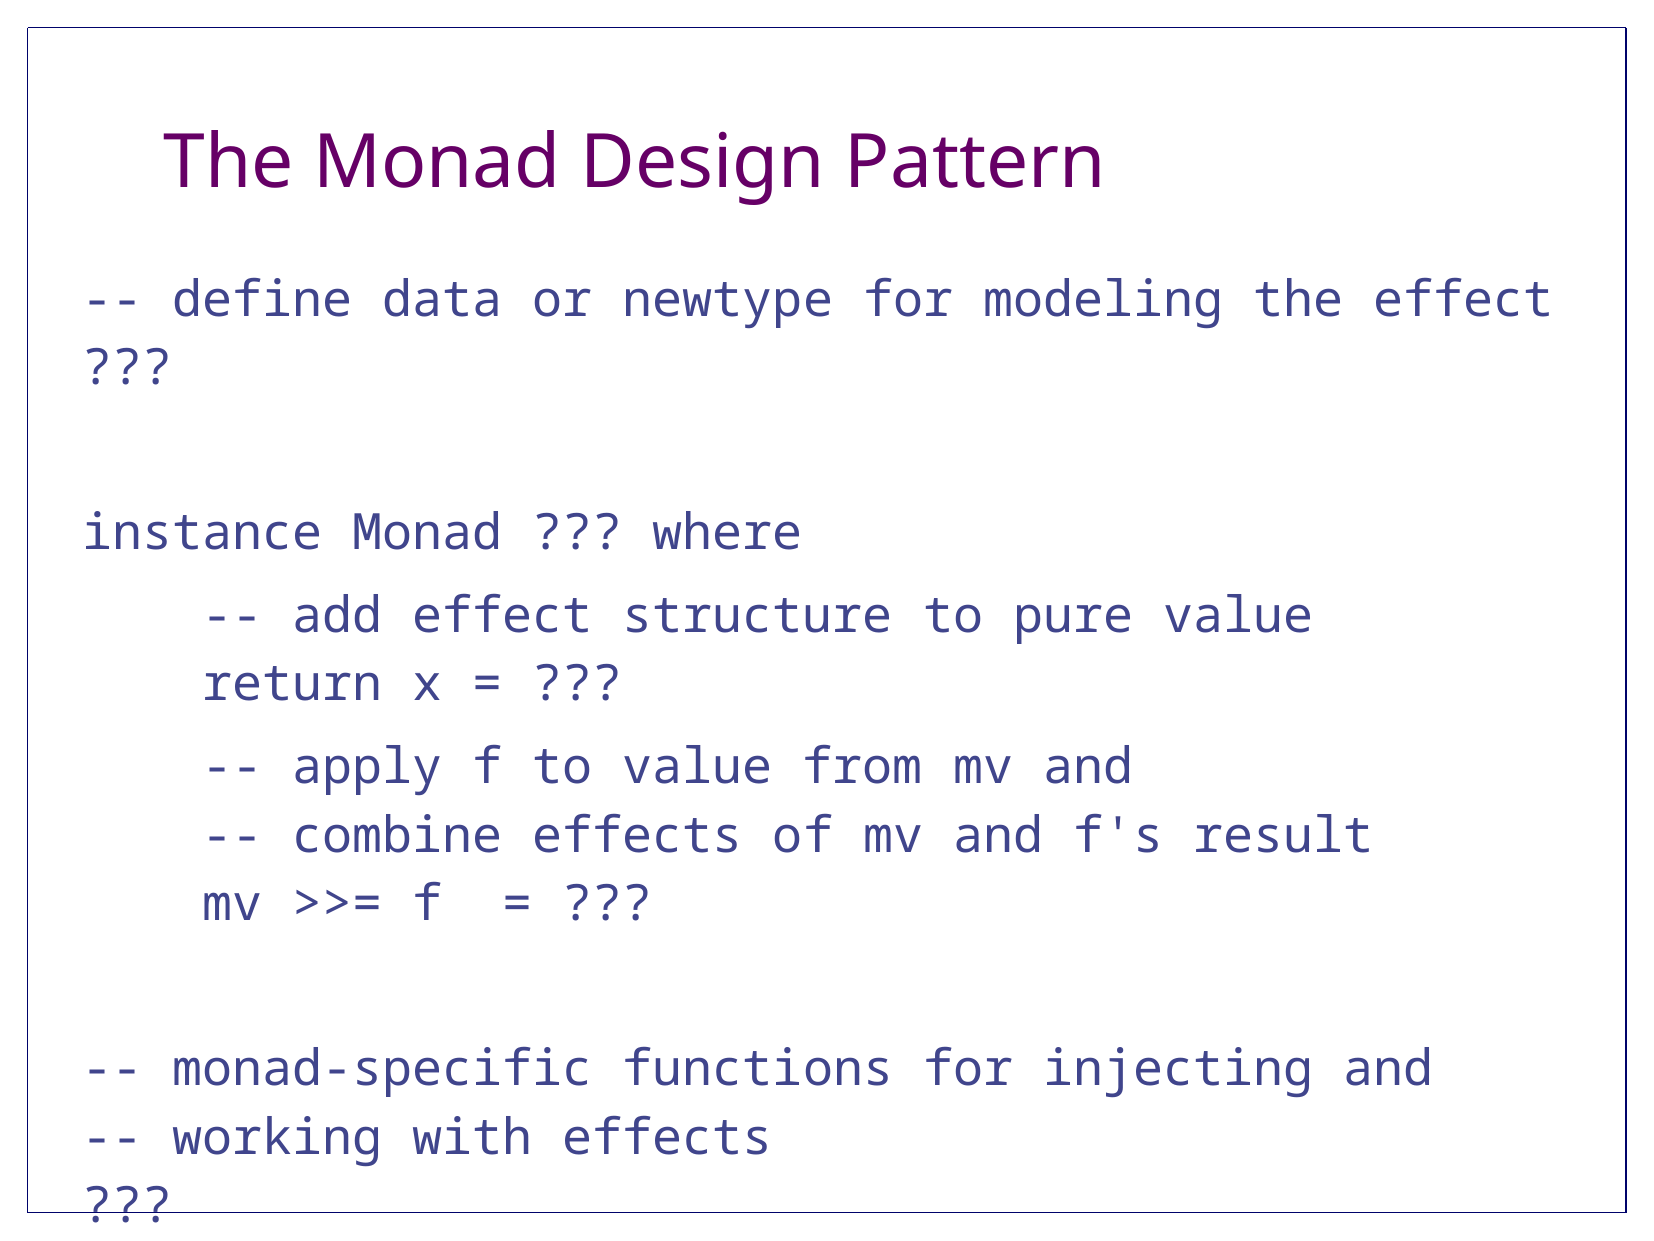

# The Monad Design Pattern
-- define data or newtype for modeling the effect
???
instance Monad ??? where
 -- add effect structure to pure value
 return x = ???
 -- apply f to value from mv and
 -- combine effects of mv and f's result
 mv >>= f = ???
-- monad-specific functions for injecting and
-- working with effects
???